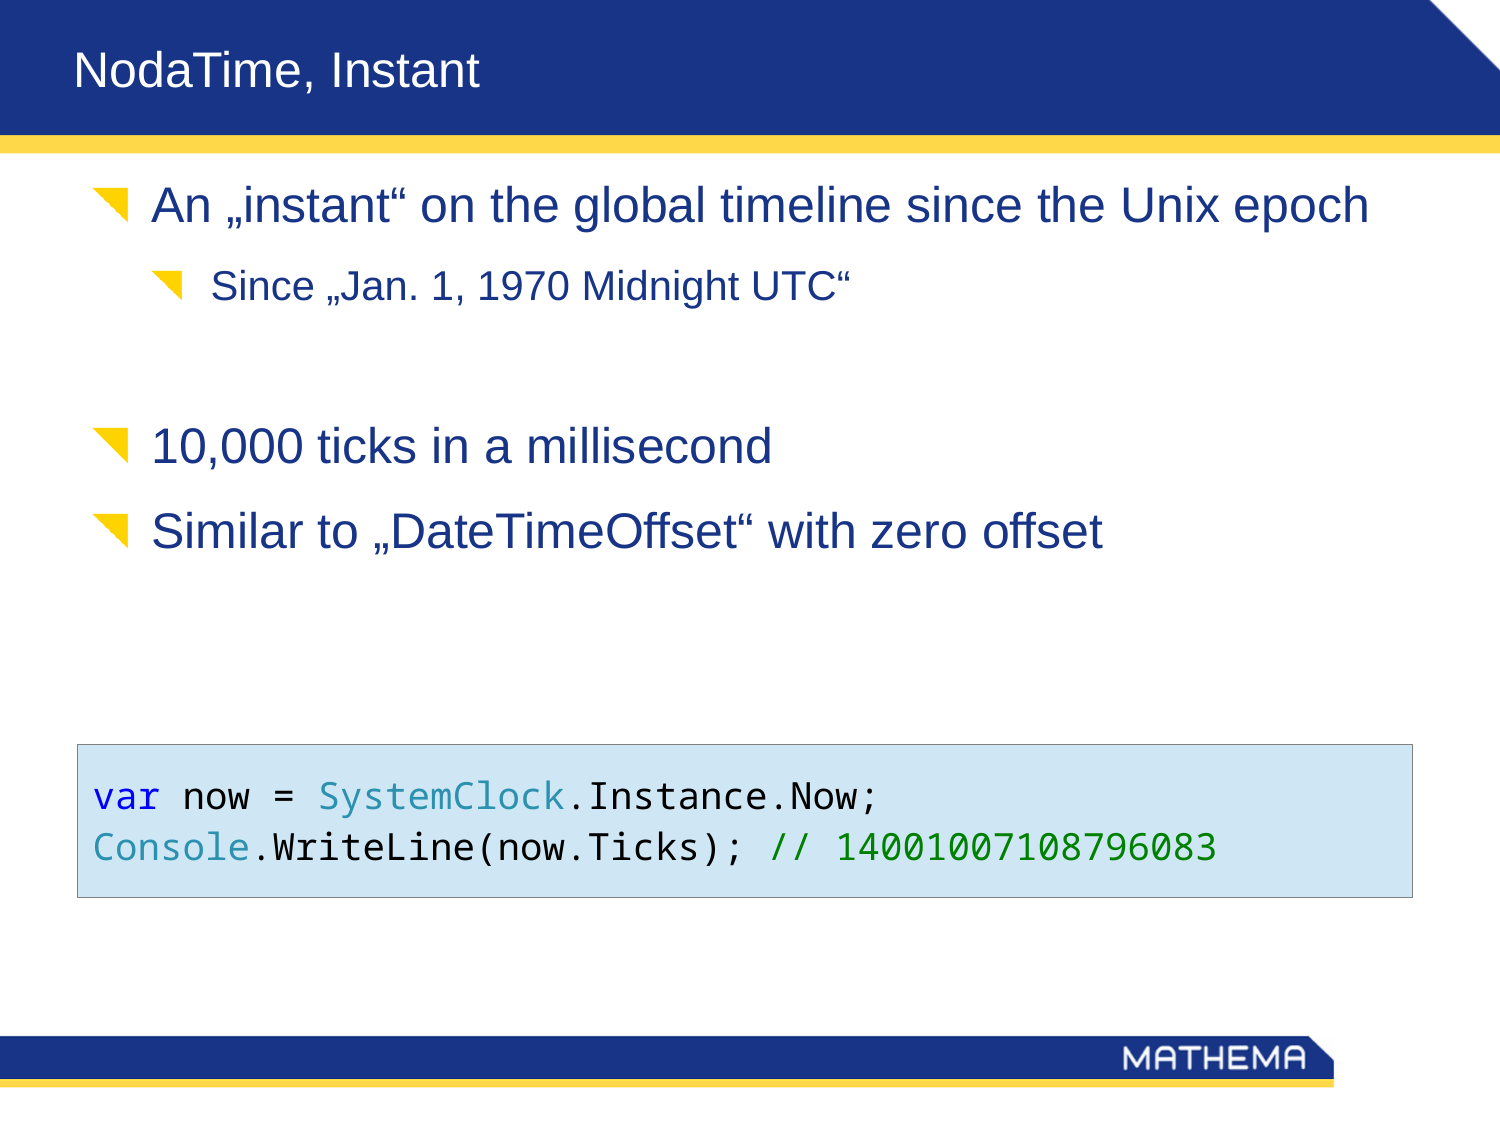

NodaTime, Instant
# An „instant“ on the global timeline since the Unix epoch
Since „Jan. 1, 1970 Midnight UTC“
10,000 ticks in a millisecond
Similar to „DateTimeOffset“ with zero offset
var now = SystemClock.Instance.Now;
Console.WriteLine(now.Ticks); // 14001007108796083